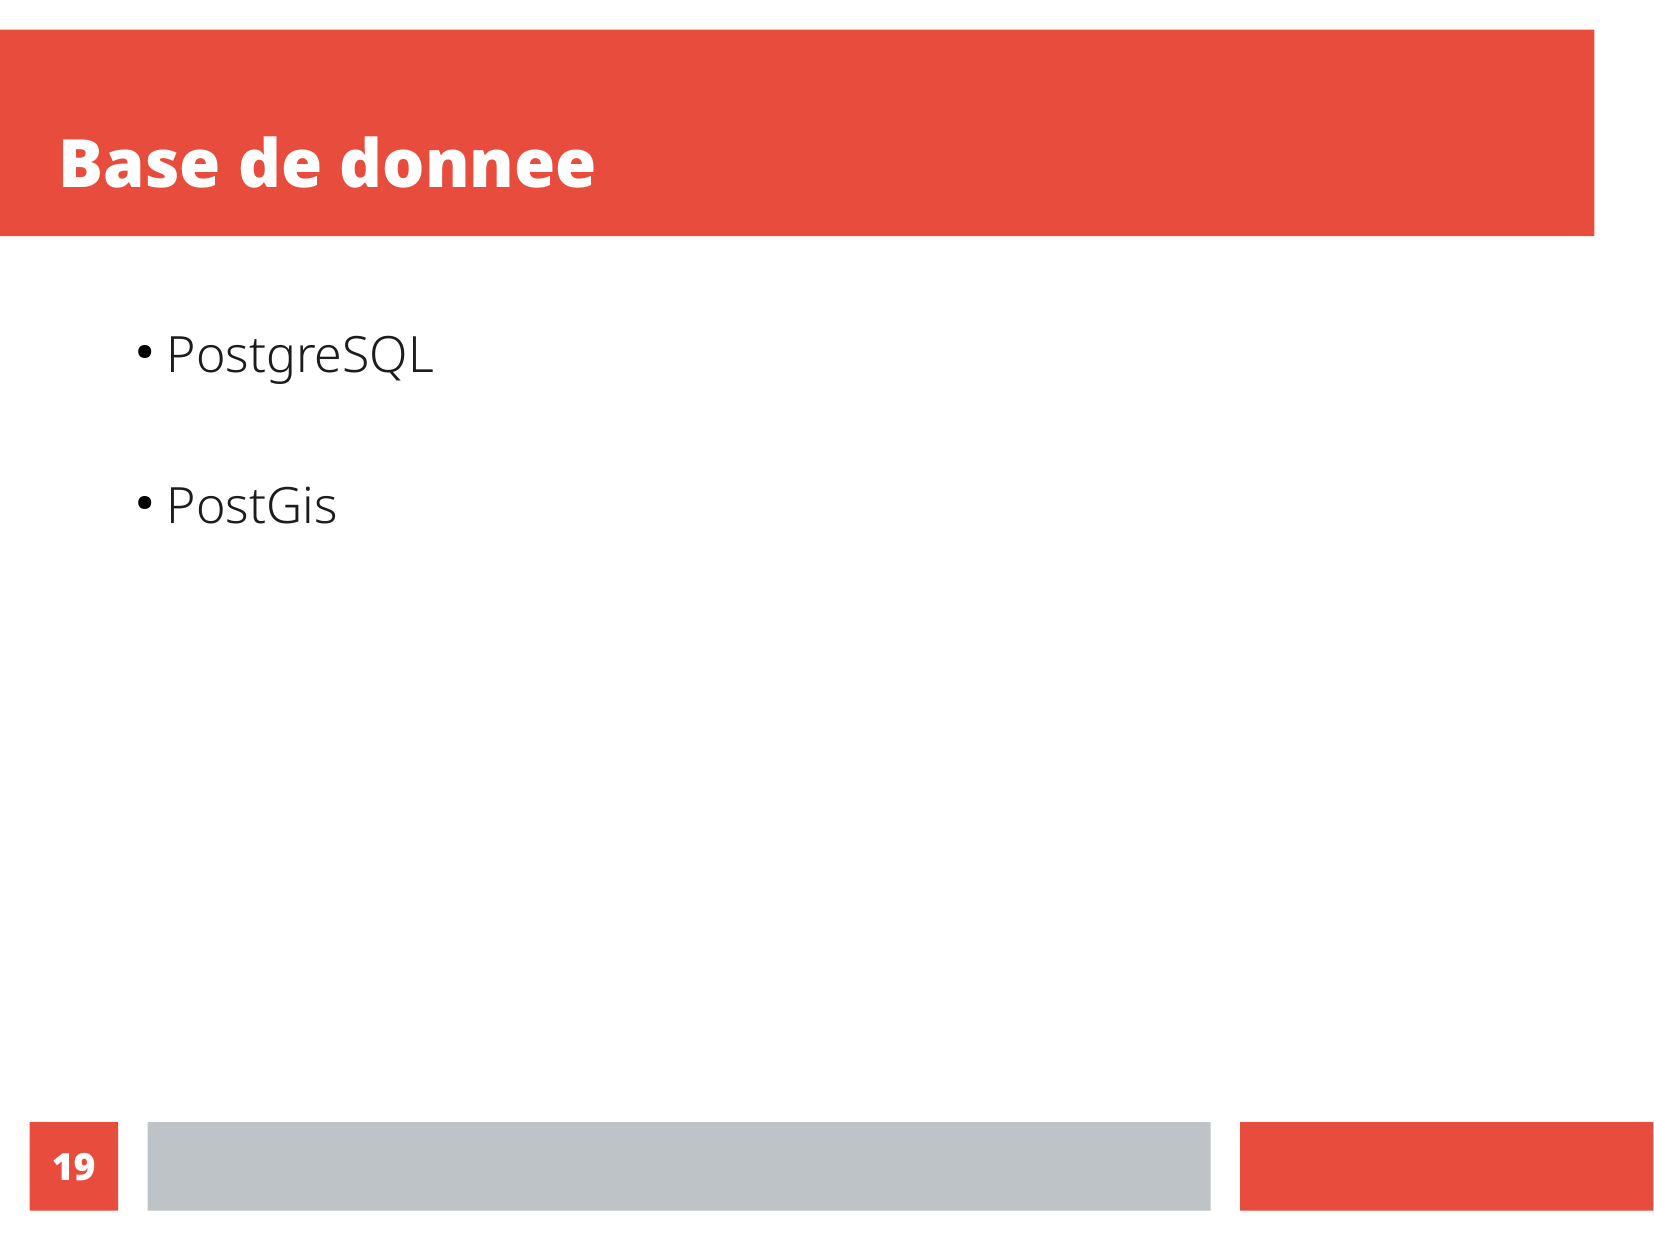

# Base de donnee
 PostgreSQL
 PostGis
19